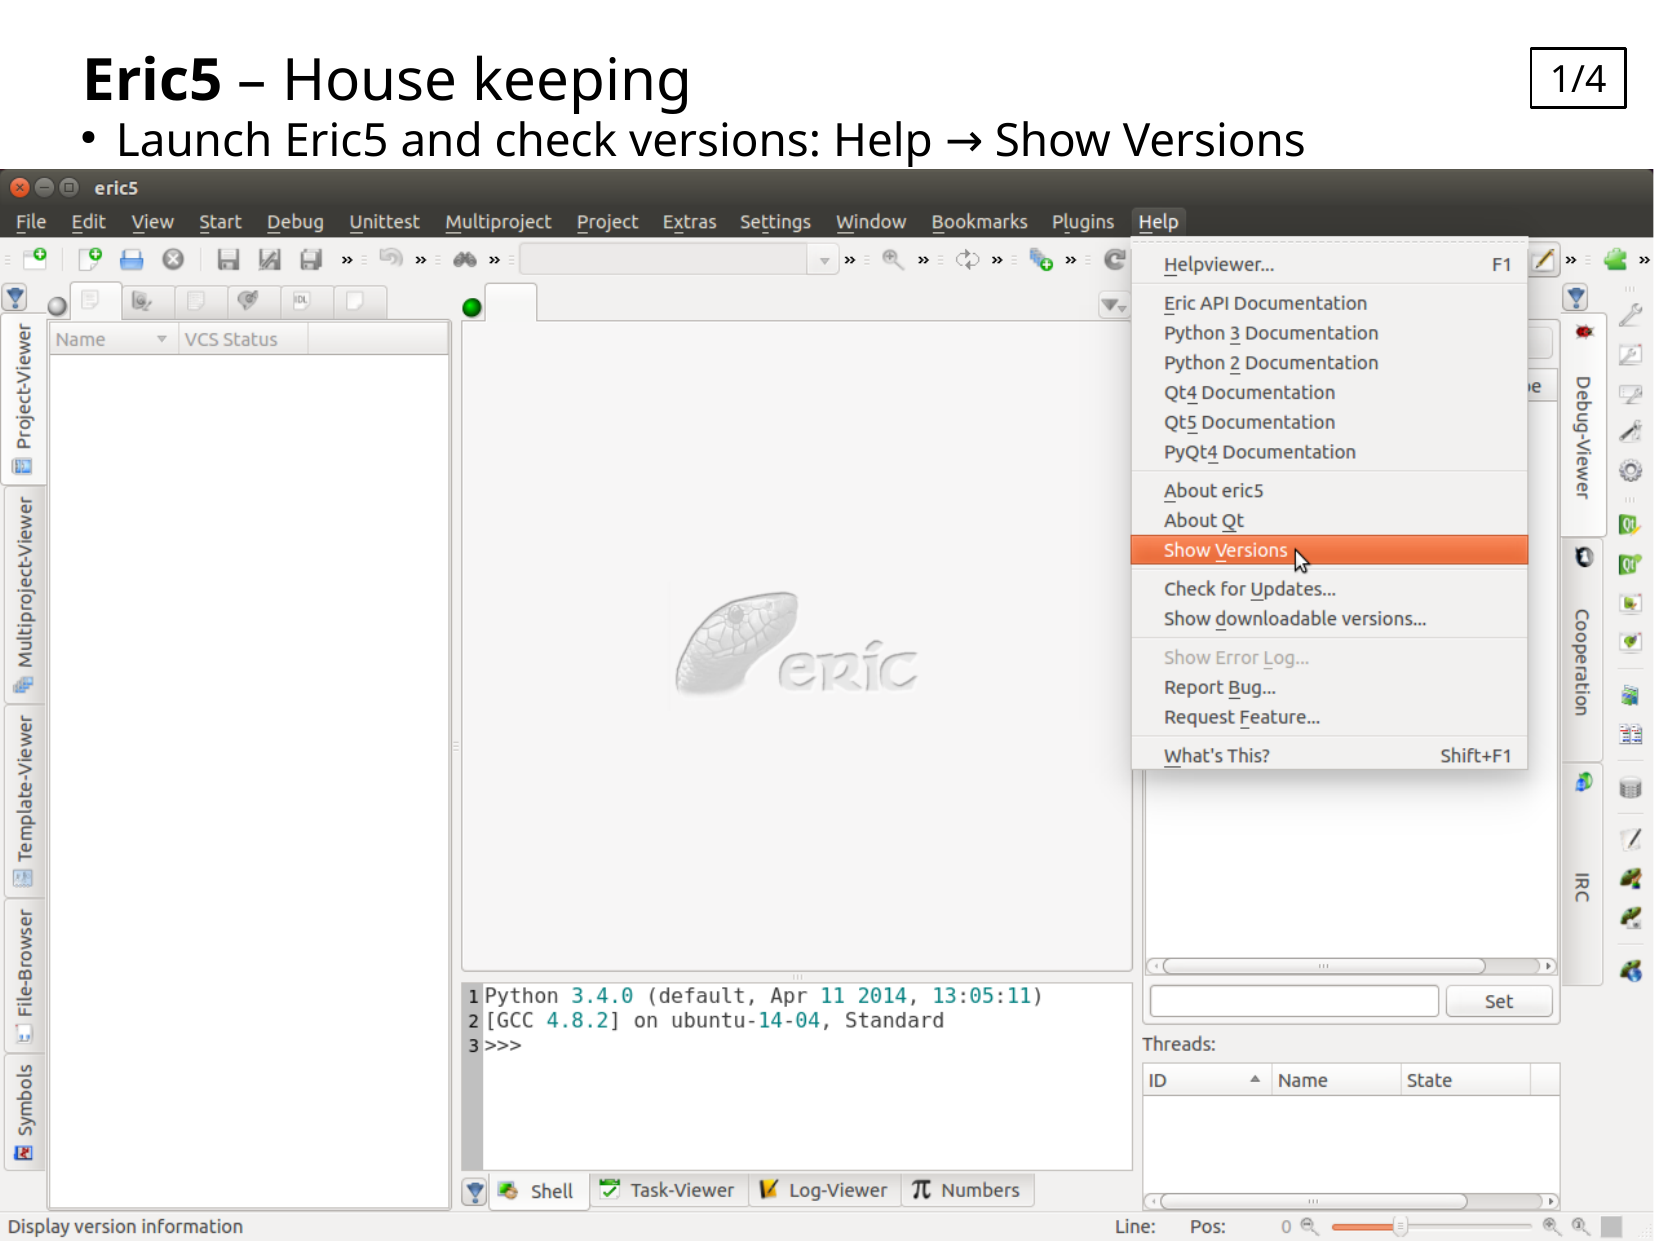

# Eric5 – House keeping
1/4
Launch Eric5 and check versions: Help → Show Versions
13